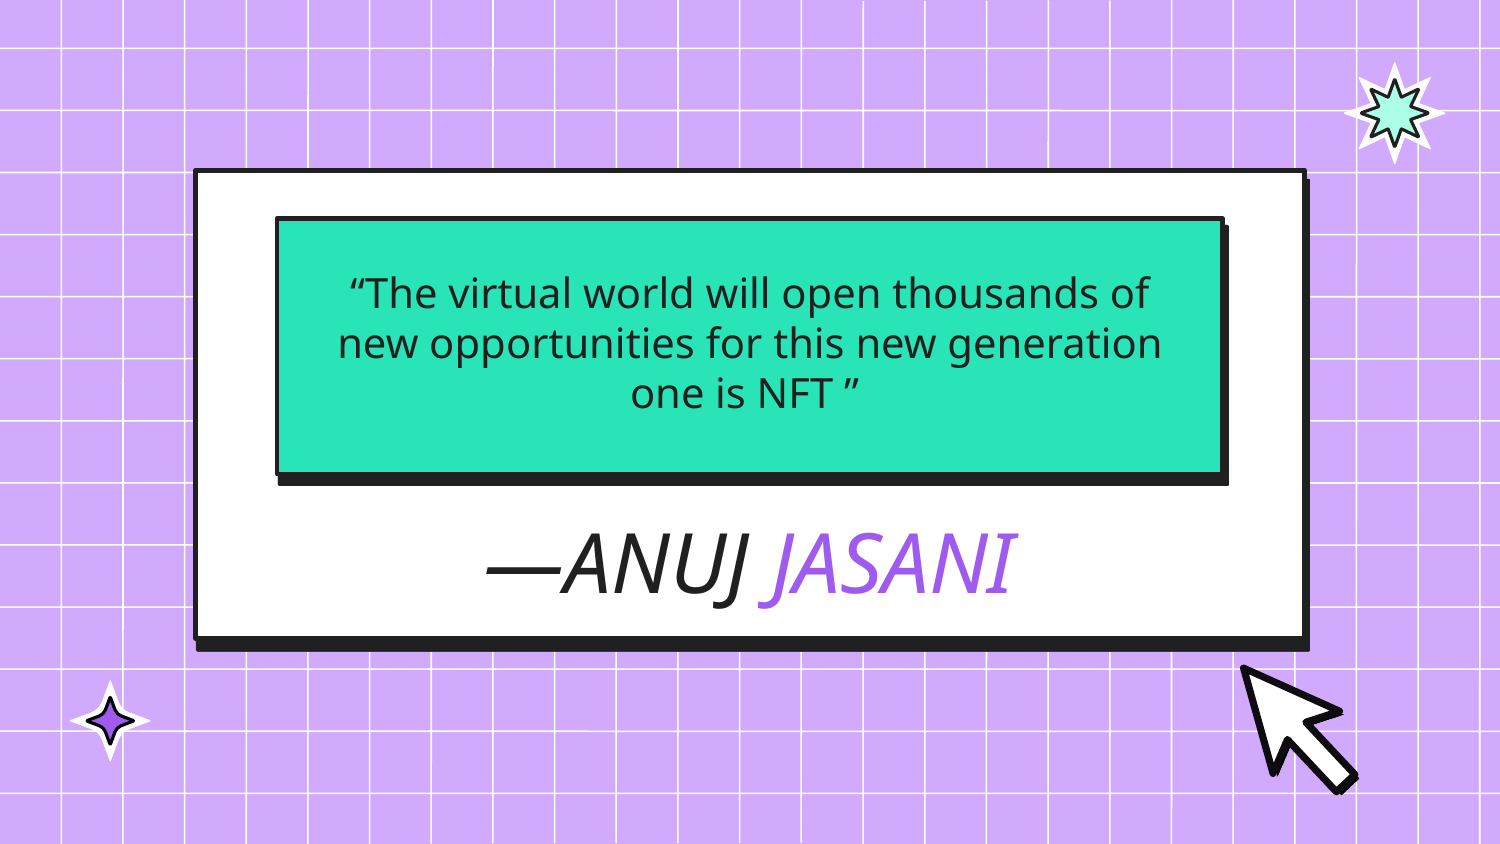

# “The virtual world will open thousands of new opportunities for this new generation one is NFT ”
—ANUJ JASANI